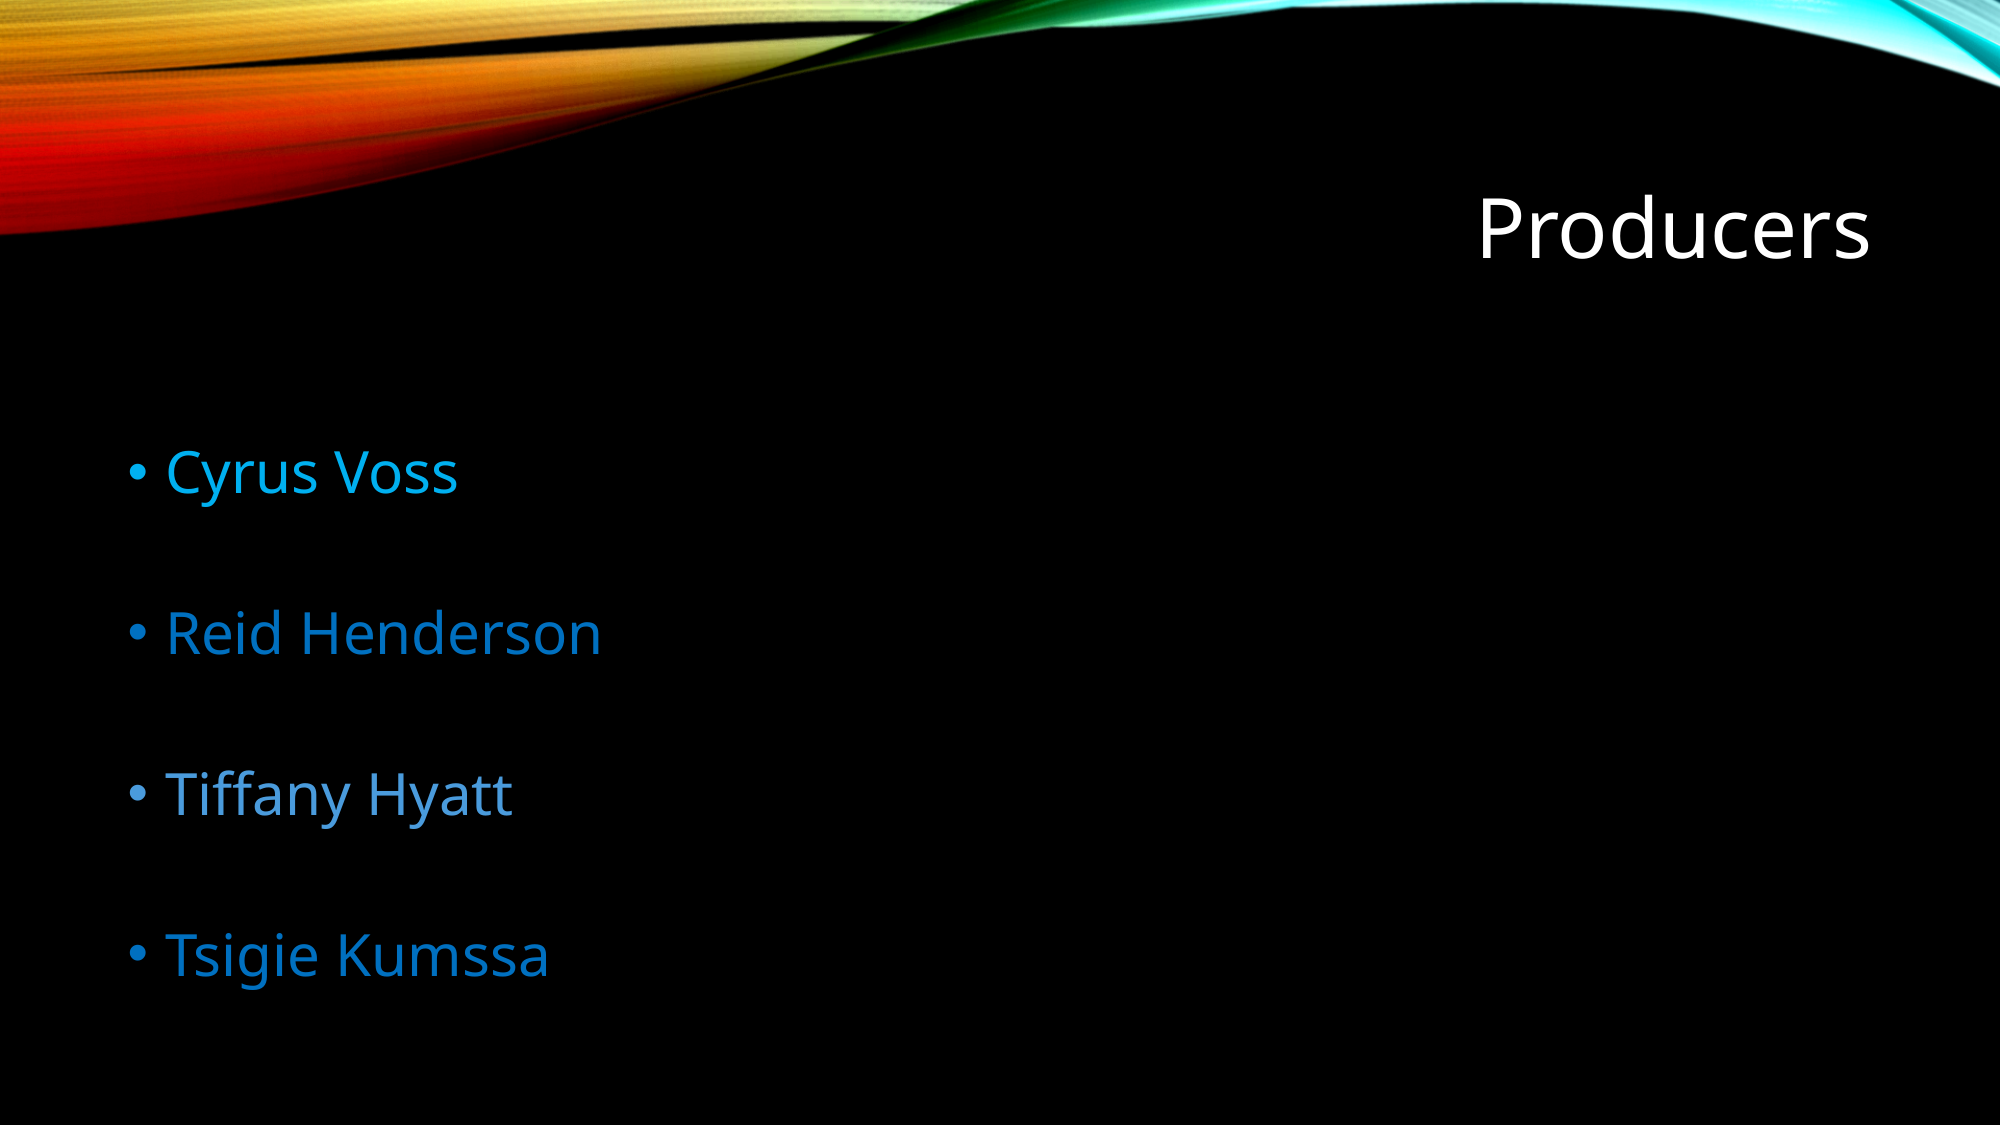

# Producers
Cyrus Voss
Reid Henderson
Tiffany Hyatt
Tsigie Kumssa